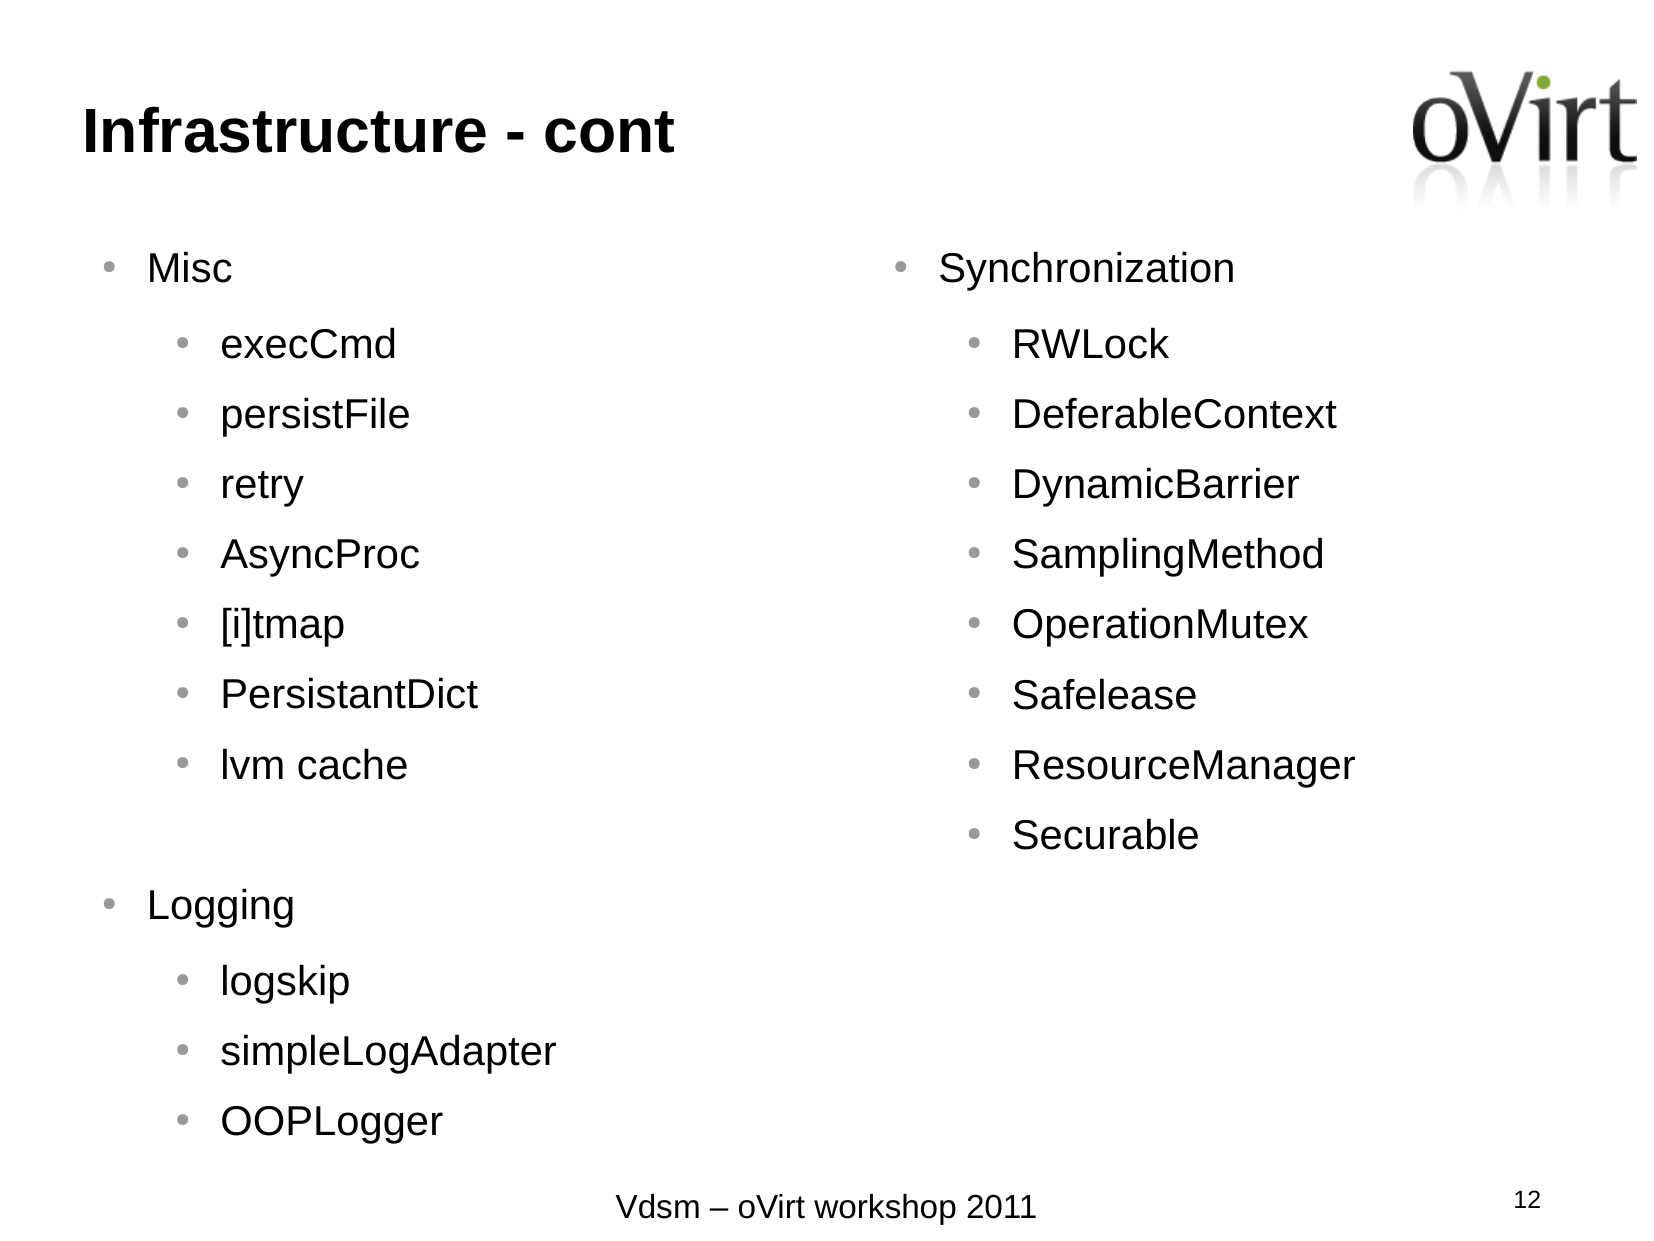

# Infrastructure - cont
Misc
execCmd
persistFile
retry
AsyncProc
[i]tmap
PersistantDict
lvm cache
Logging
logskip
simpleLogAdapter
OOPLogger
Synchronization
RWLock
DeferableContext
DynamicBarrier
SamplingMethod
OperationMutex
Safelease
ResourceManager
Securable